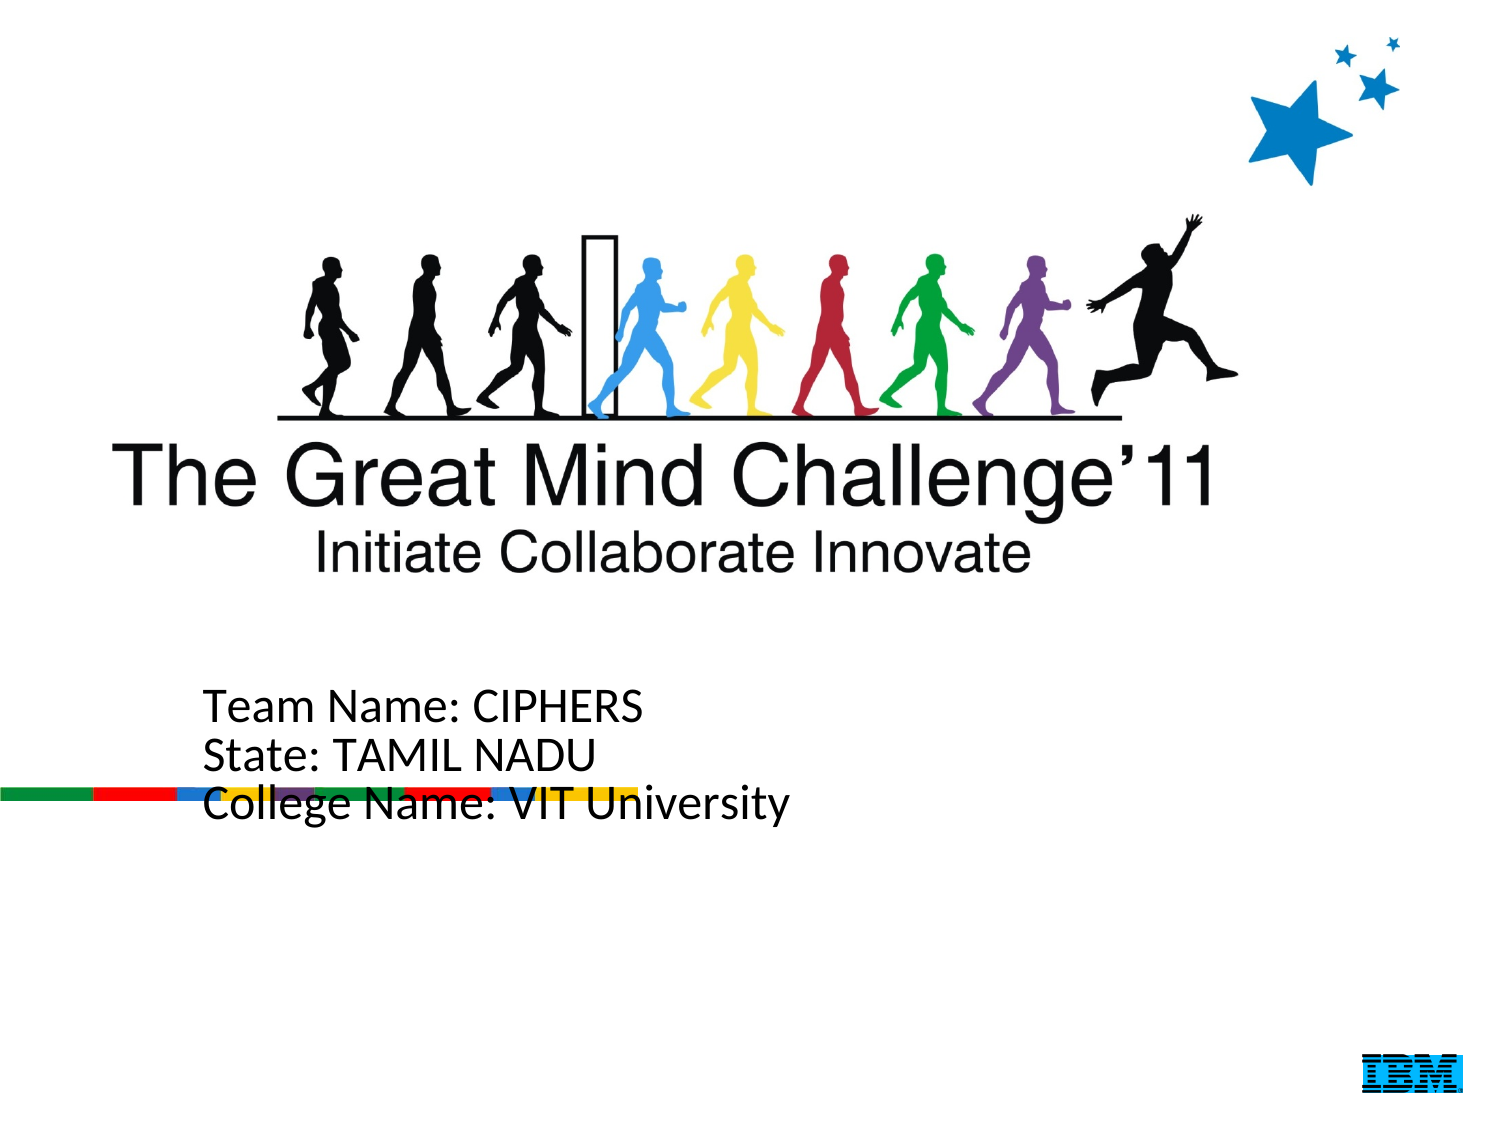

# Team Name: CIPHERS State: TAMIL NADU College Name: VIT University